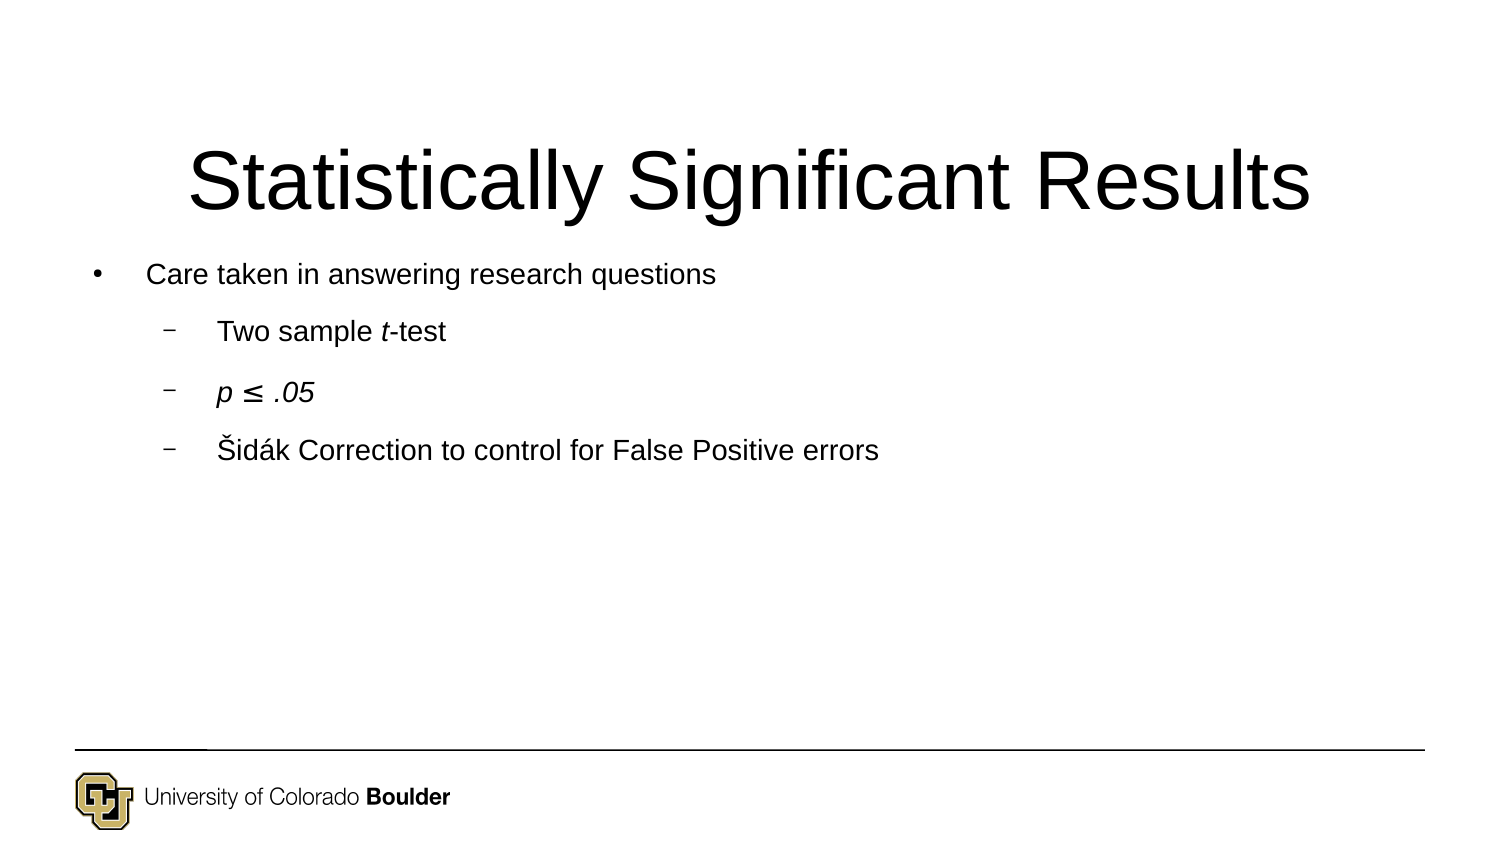

# Statistically Significant Results
Care taken in answering research questions
Two sample t-test
p ≤ .05
Šidák Correction to control for False Positive errors